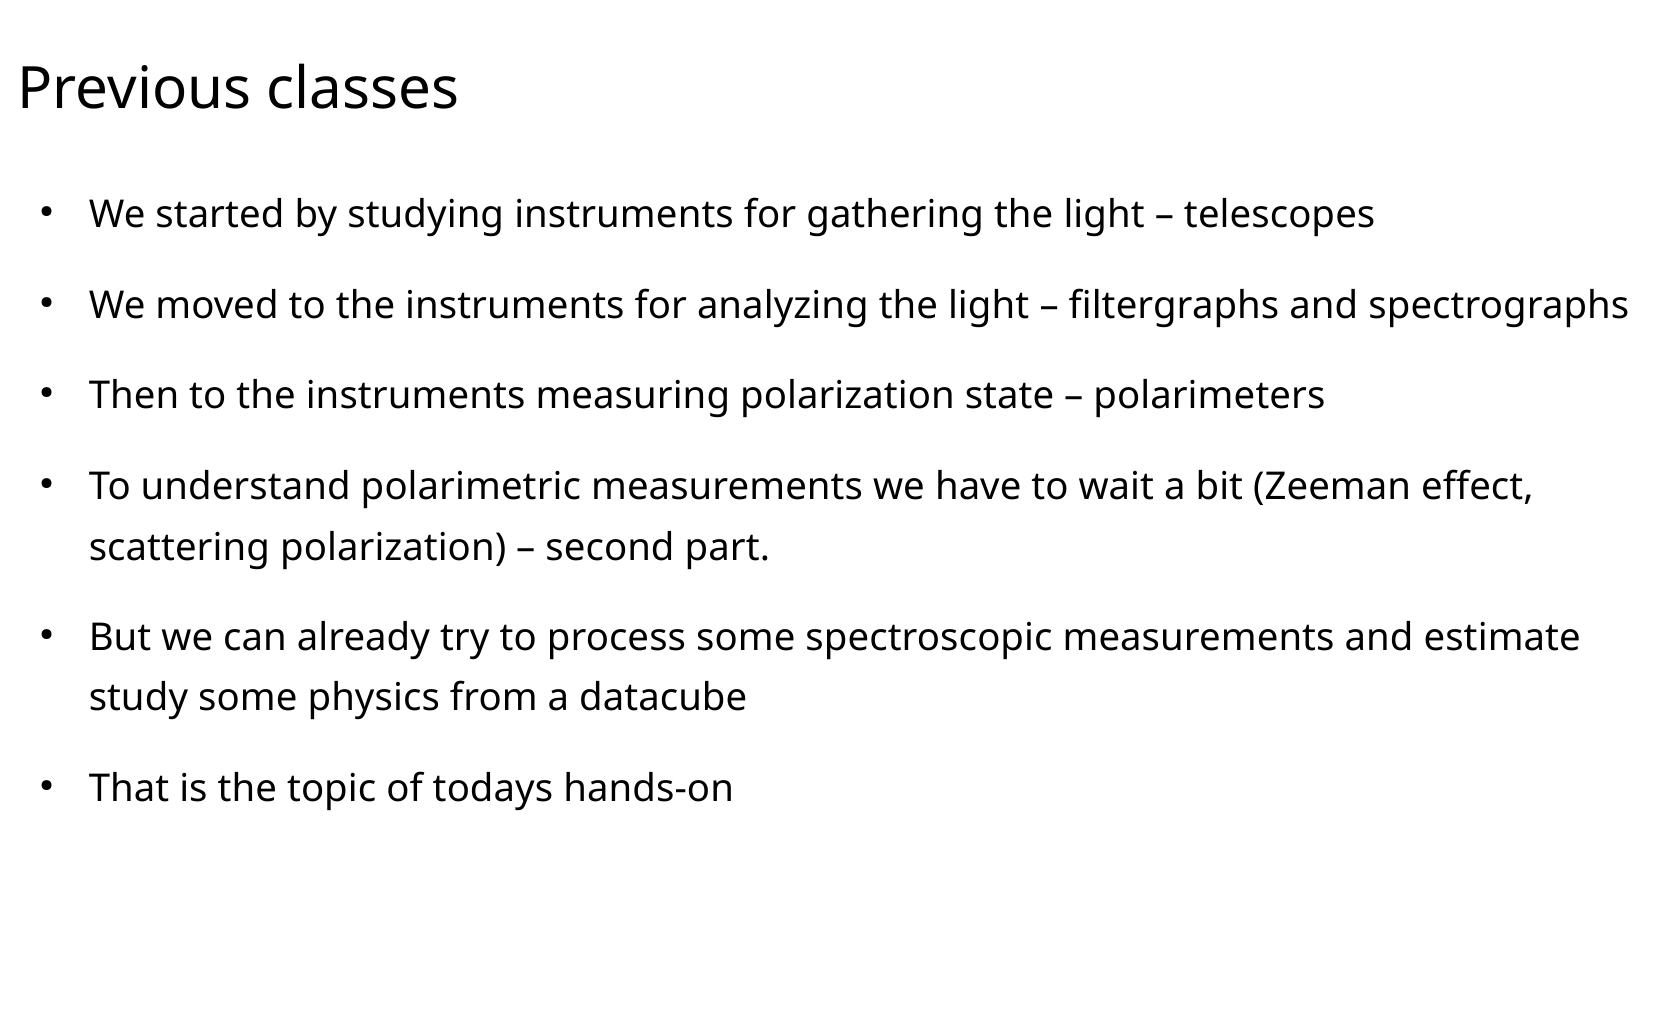

# Previous classes
We started by studying instruments for gathering the light – telescopes
We moved to the instruments for analyzing the light – filtergraphs and spectrographs
Then to the instruments measuring polarization state – polarimeters
To understand polarimetric measurements we have to wait a bit (Zeeman effect, scattering polarization) – second part.
But we can already try to process some spectroscopic measurements and estimate study some physics from a datacube
That is the topic of todays hands-on